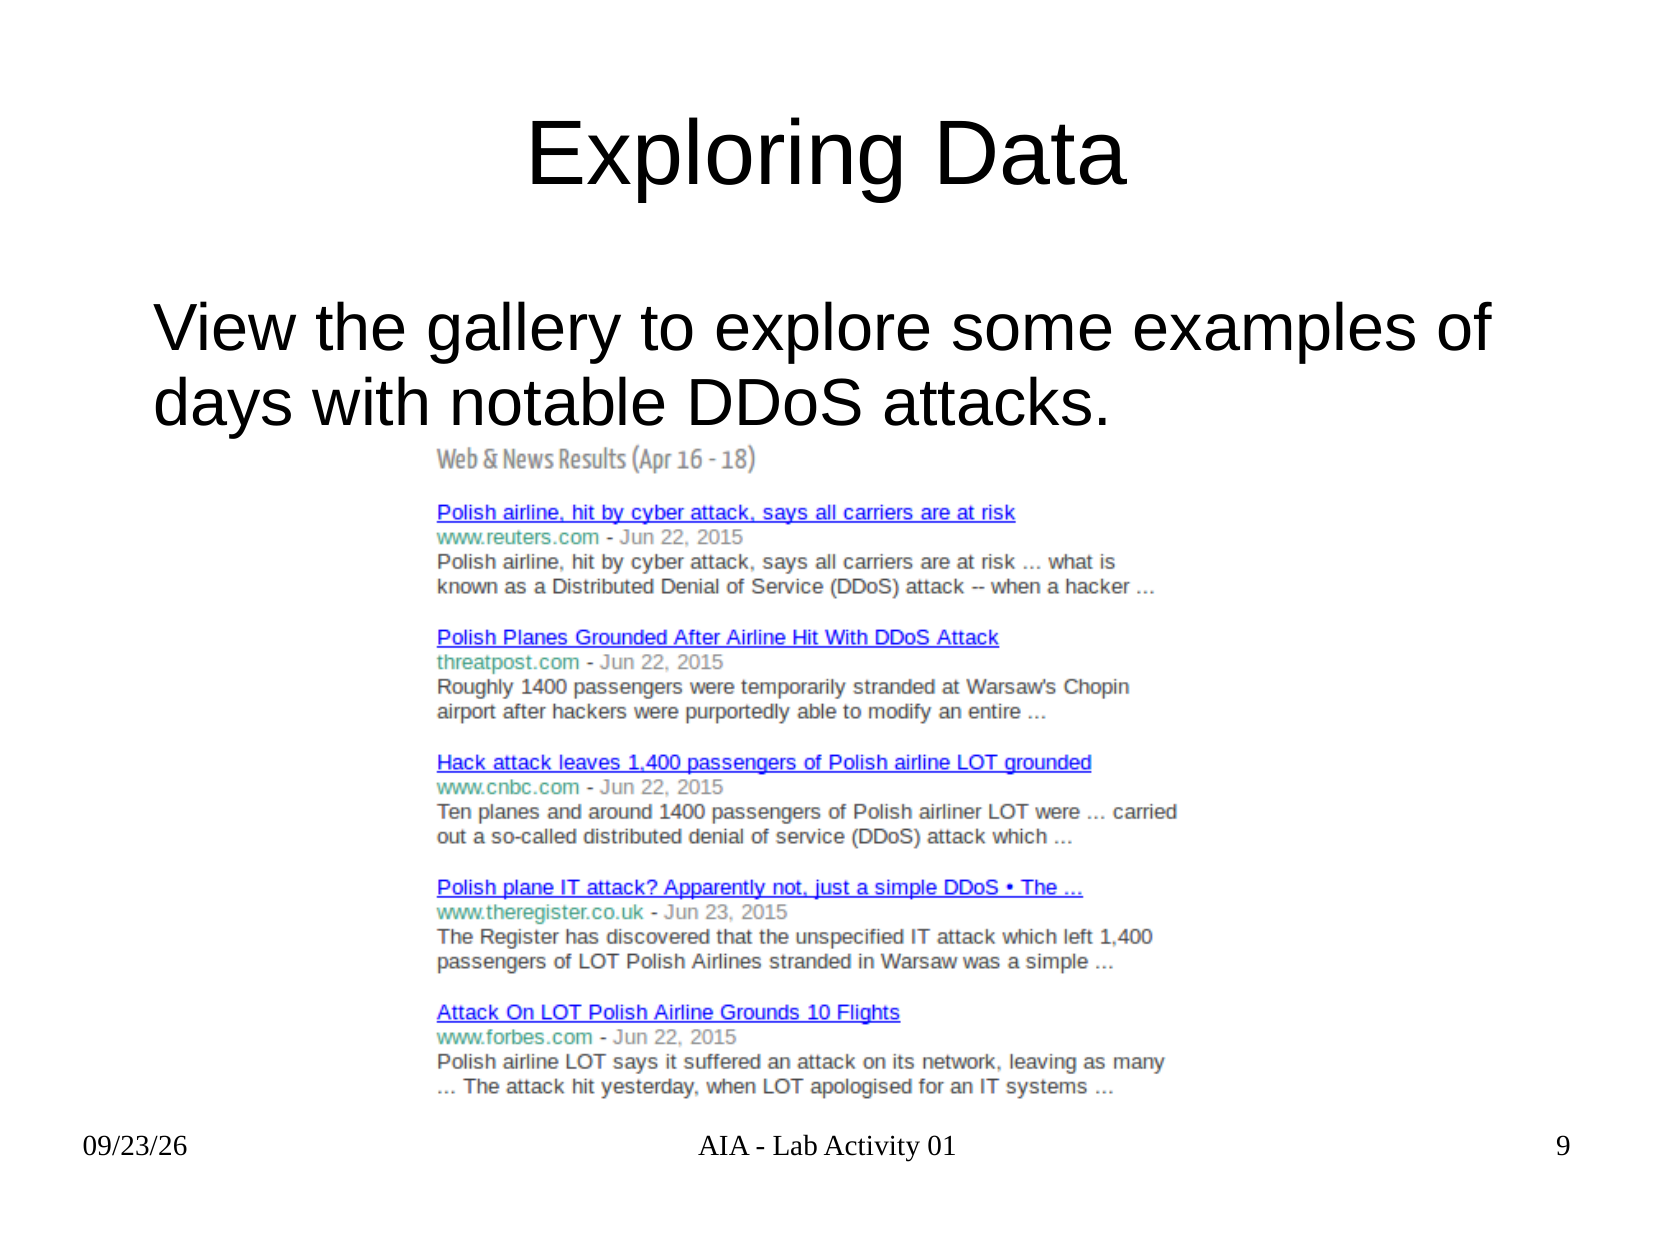

# Exploring Data
View the gallery to explore some examples of days with notable DDoS attacks.
AIA - Lab Activity 01
9